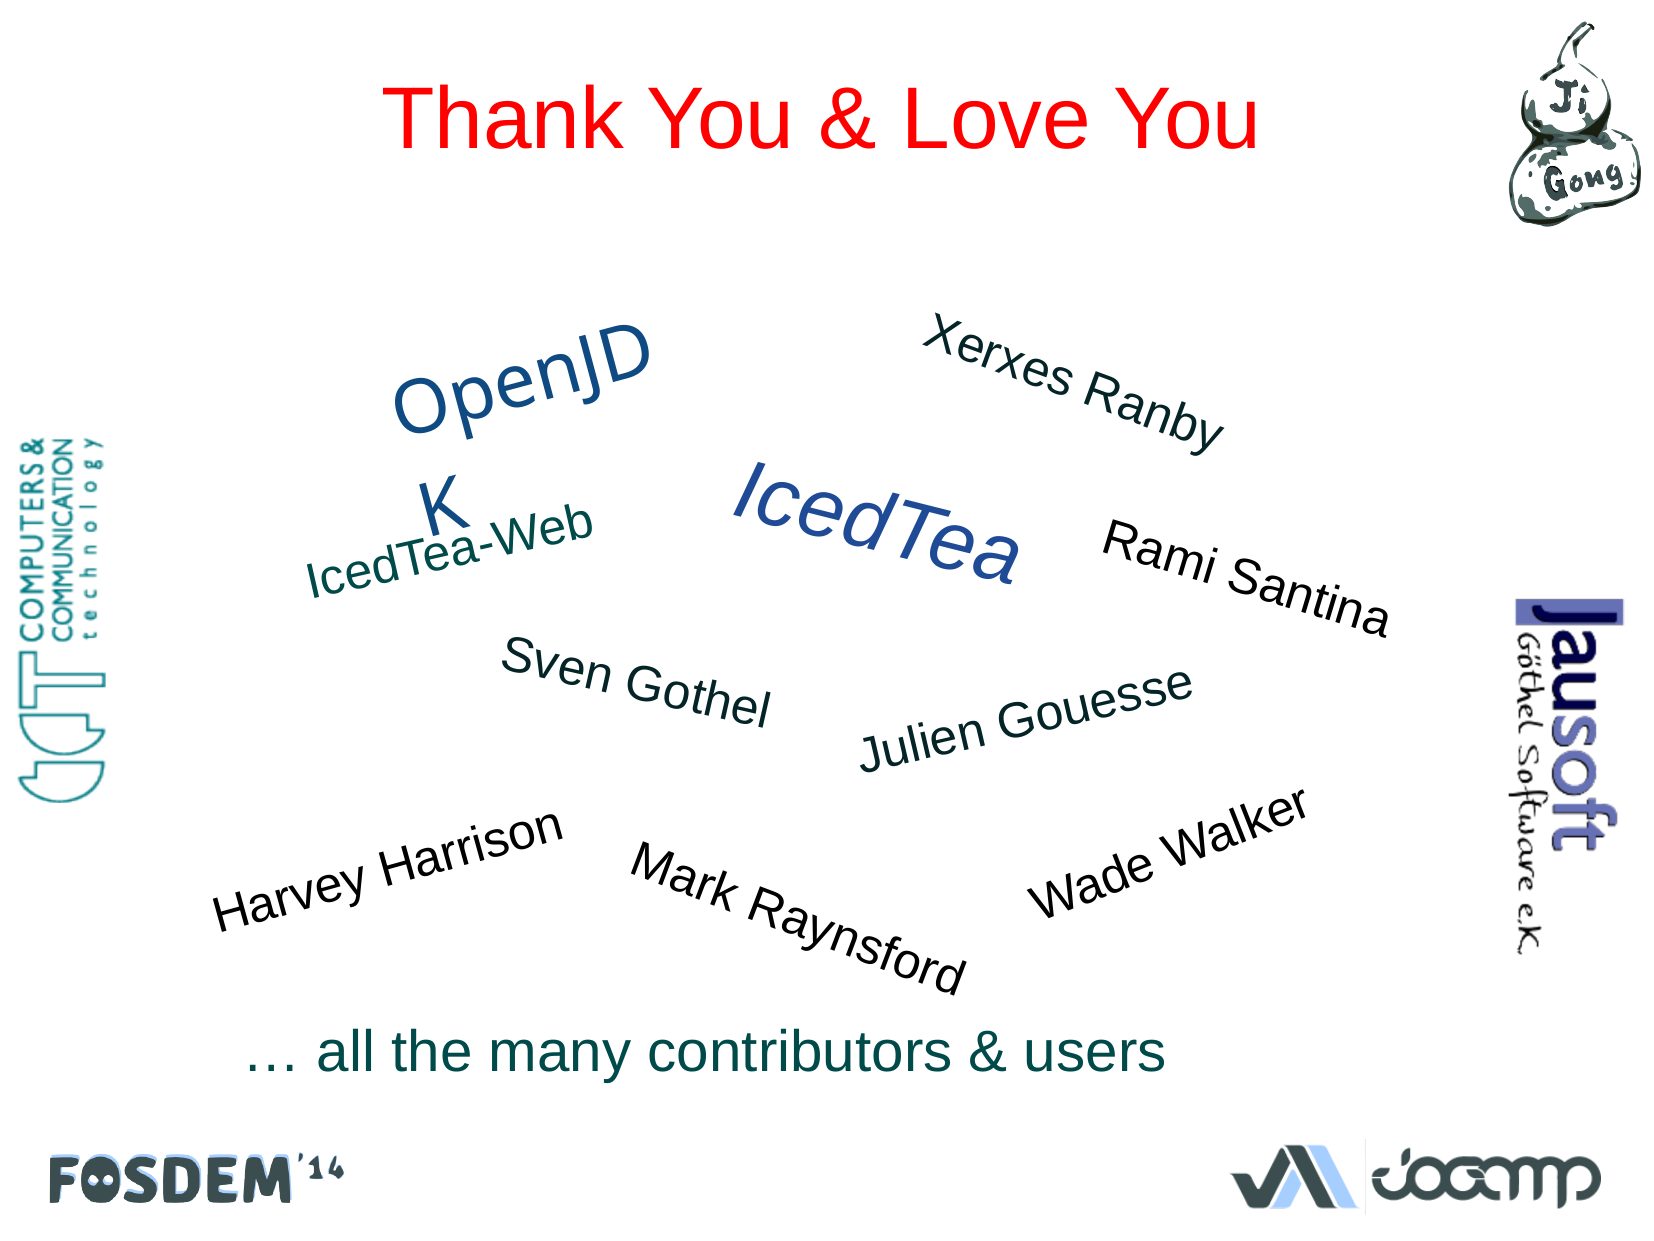

# Thank You & Love You
OpenJDK
Xerxes Ranby
IcedTea
IcedTea-Web
Rami Santina
Sven Gothel
Julien Gouesse
Wade Walker
Harvey Harrison
Mark Raynsford
… all the many contributors & users